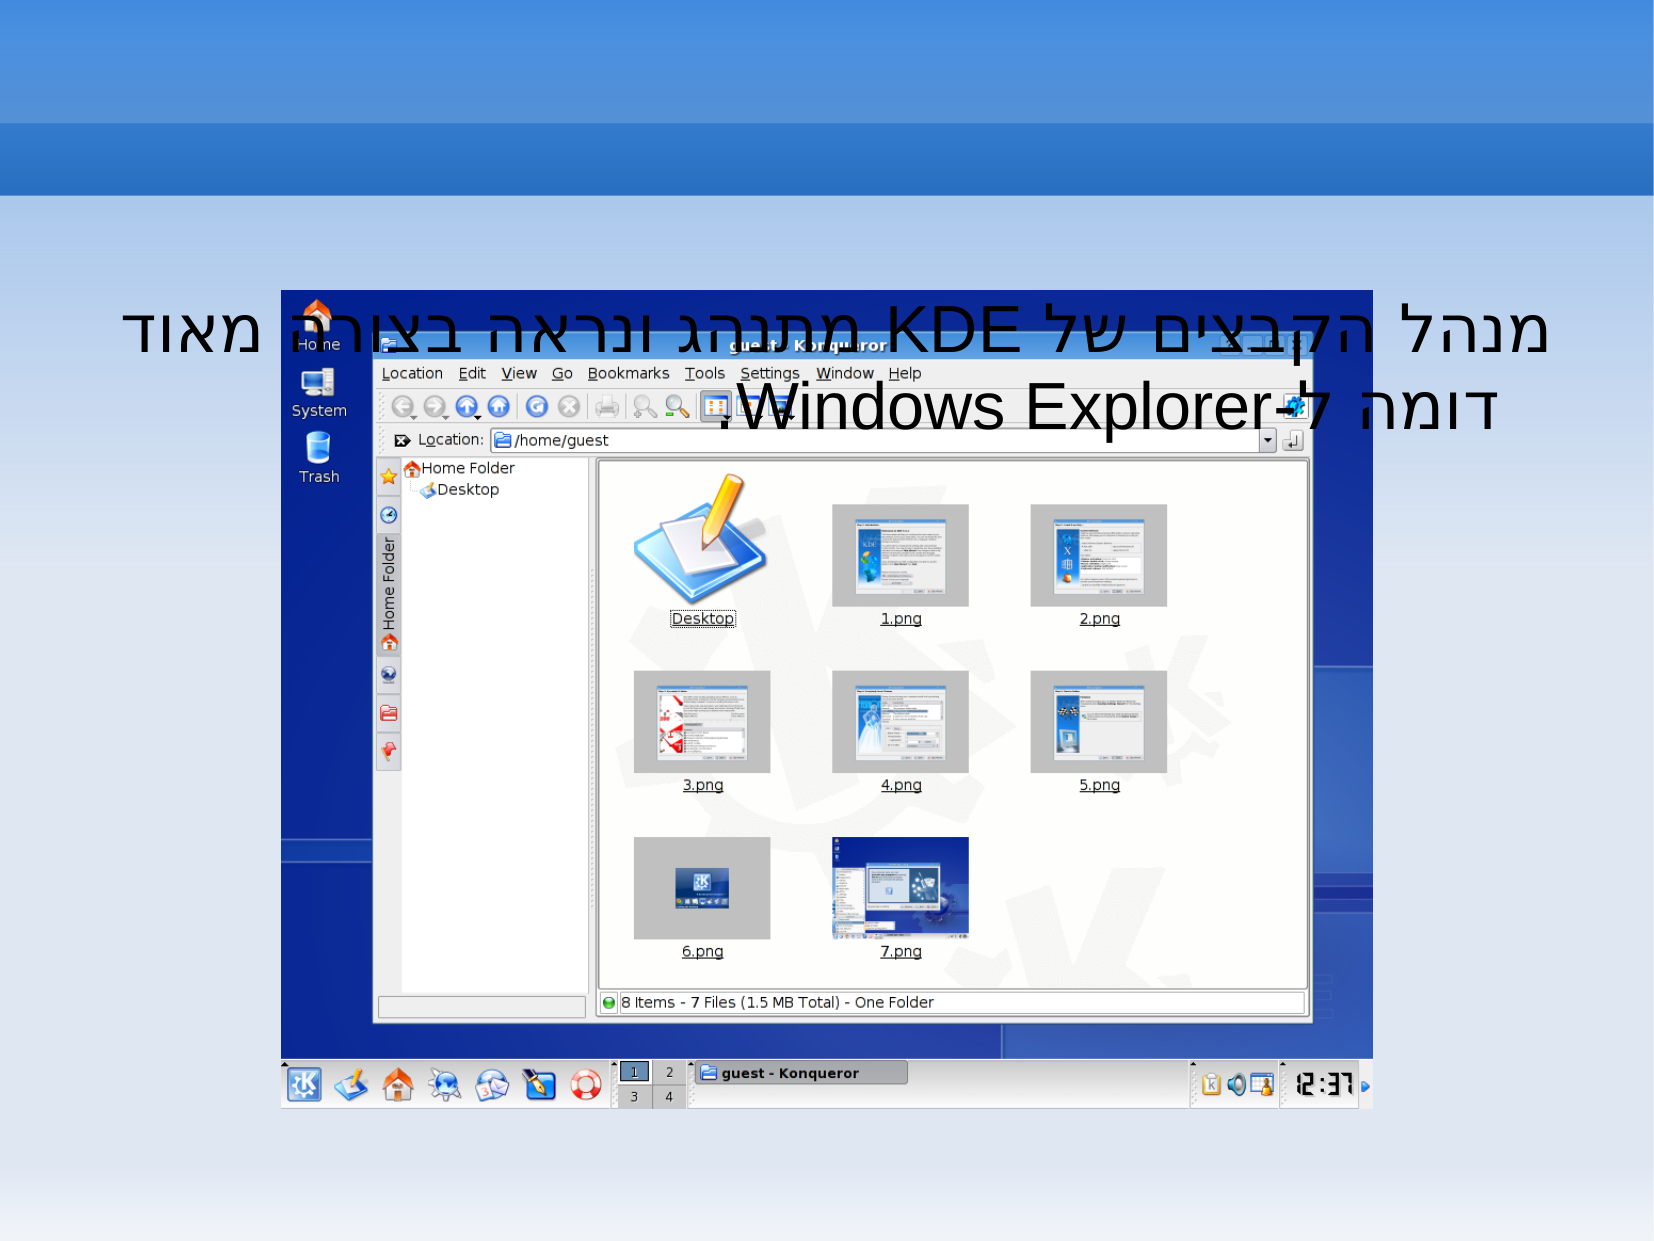

#
מנהל הקבצים של KDE מתנהג ונראה בצורה מאוד דומה ל-Windows Explorer.